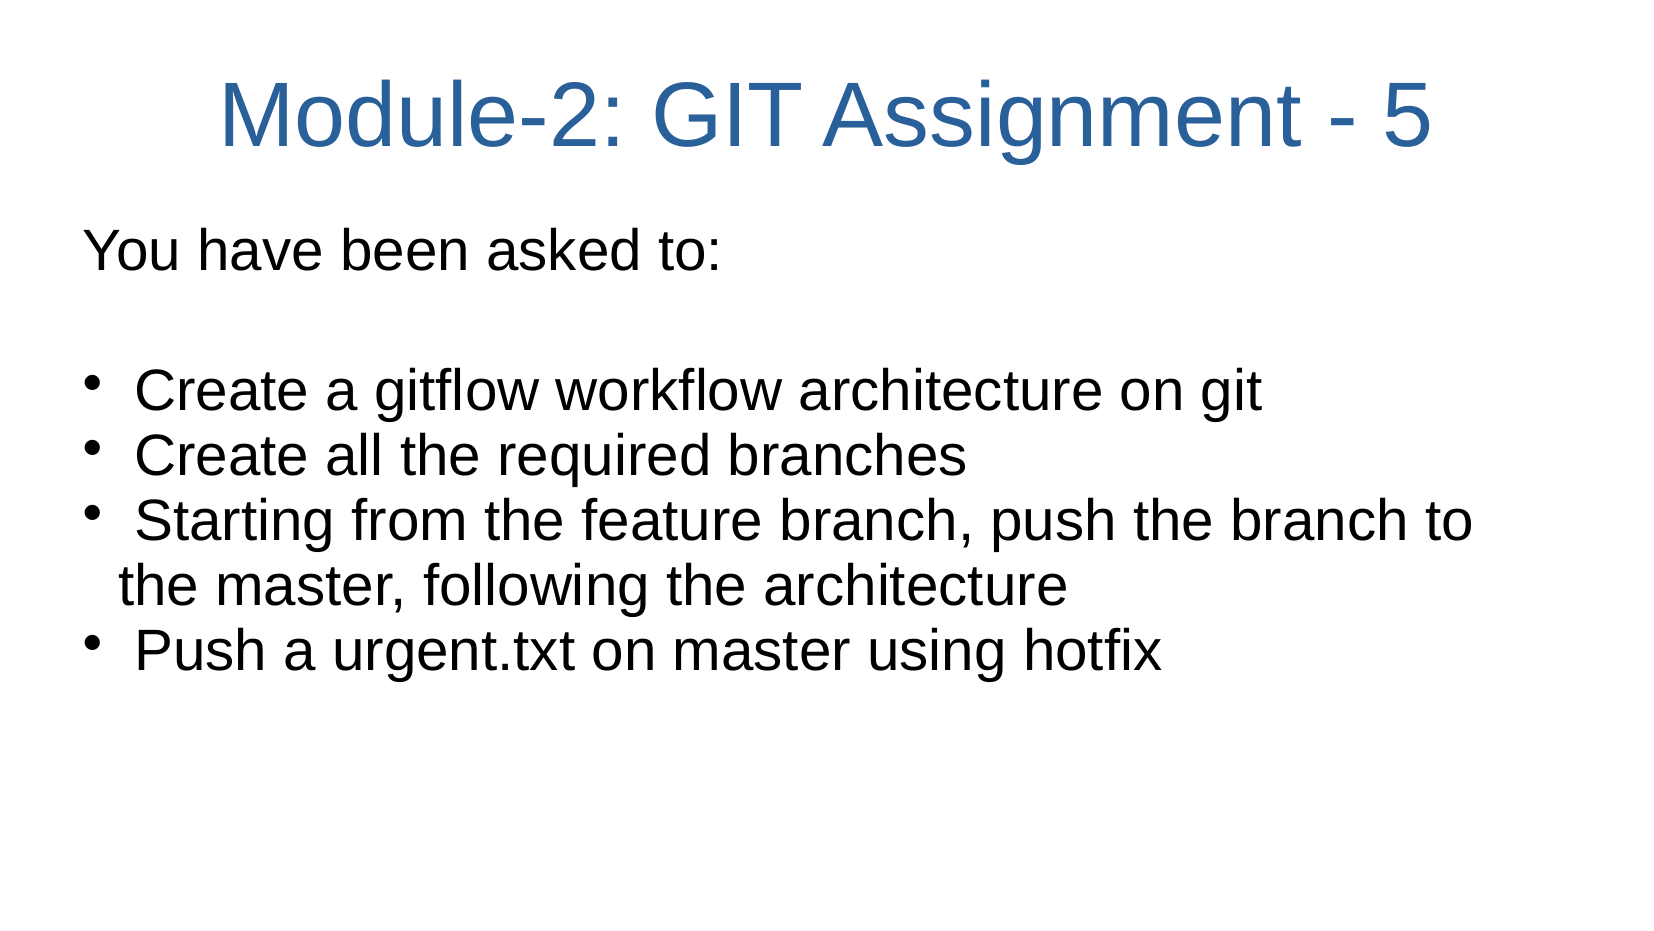

# Module-2: GIT Assignment - 5
You have been asked to:
 Create a gitflow workflow architecture on git
 Create all the required branches
 Starting from the feature branch, push the branch to the master, following the architecture
 Push a urgent.txt on master using hotfix